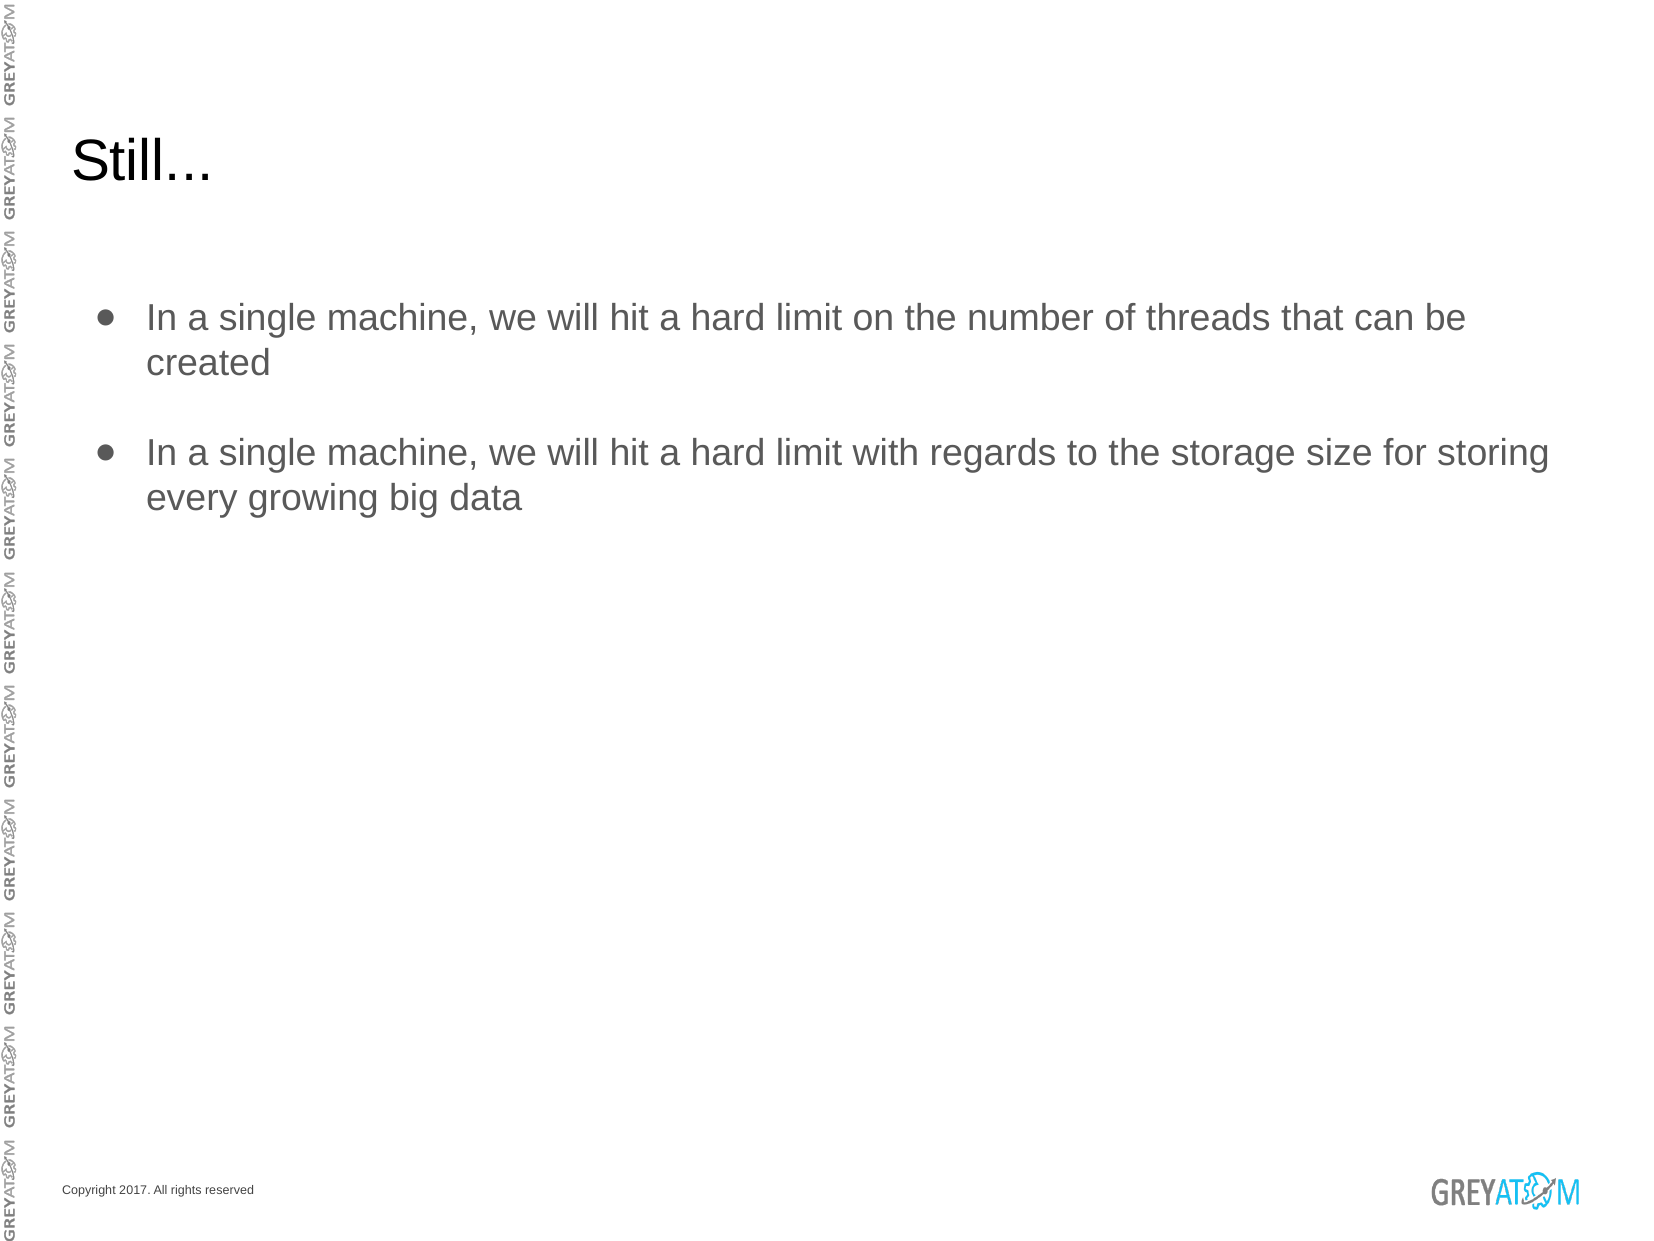

Still...
In a single machine, we will hit a hard limit on the number of threads that can be created
In a single machine, we will hit a hard limit with regards to the storage size for storing every growing big data